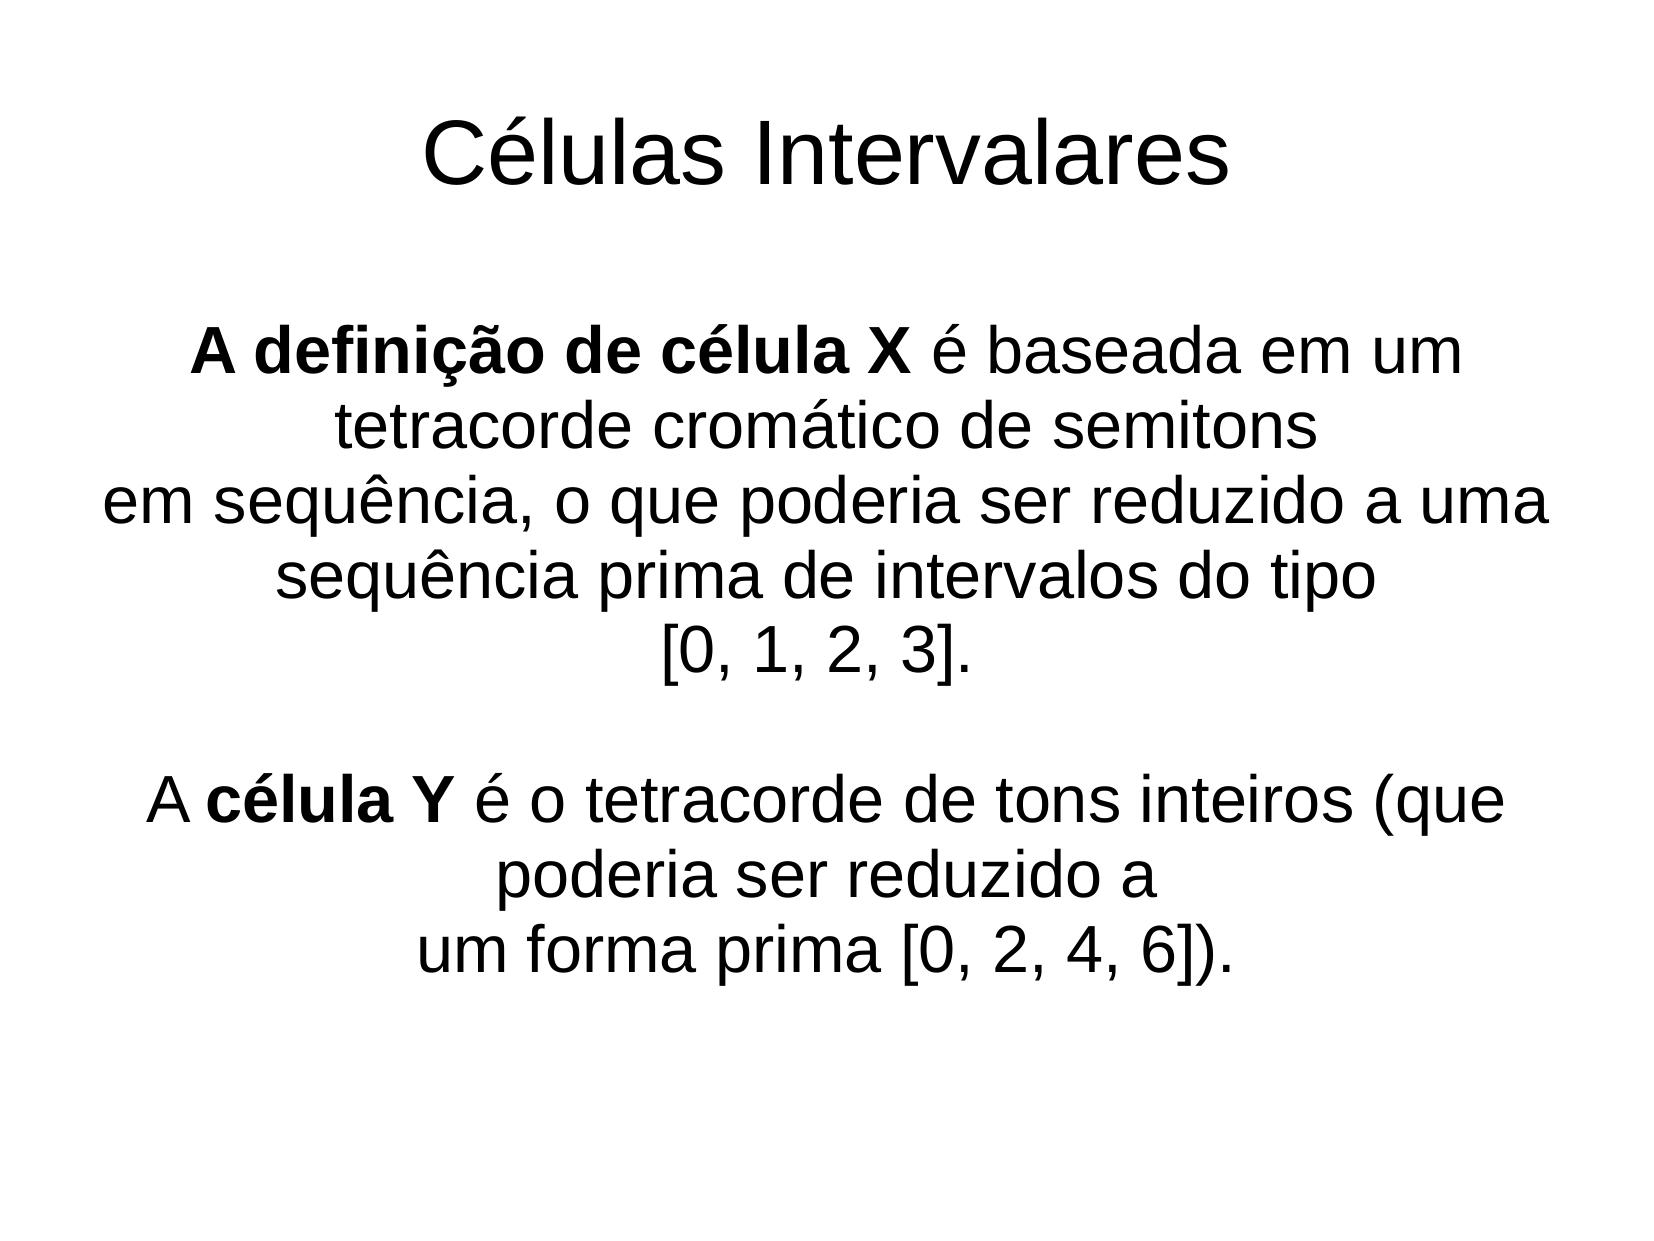

A definição de célula X é baseada em um tetracorde cromático de semitons
em sequência, o que poderia ser reduzido a uma sequência prima de intervalos do tipo
[0, 1, 2, 3].
A célula Y é o tetracorde de tons inteiros (que poderia ser reduzido a
um forma prima [0, 2, 4, 6]).
# Células Intervalares